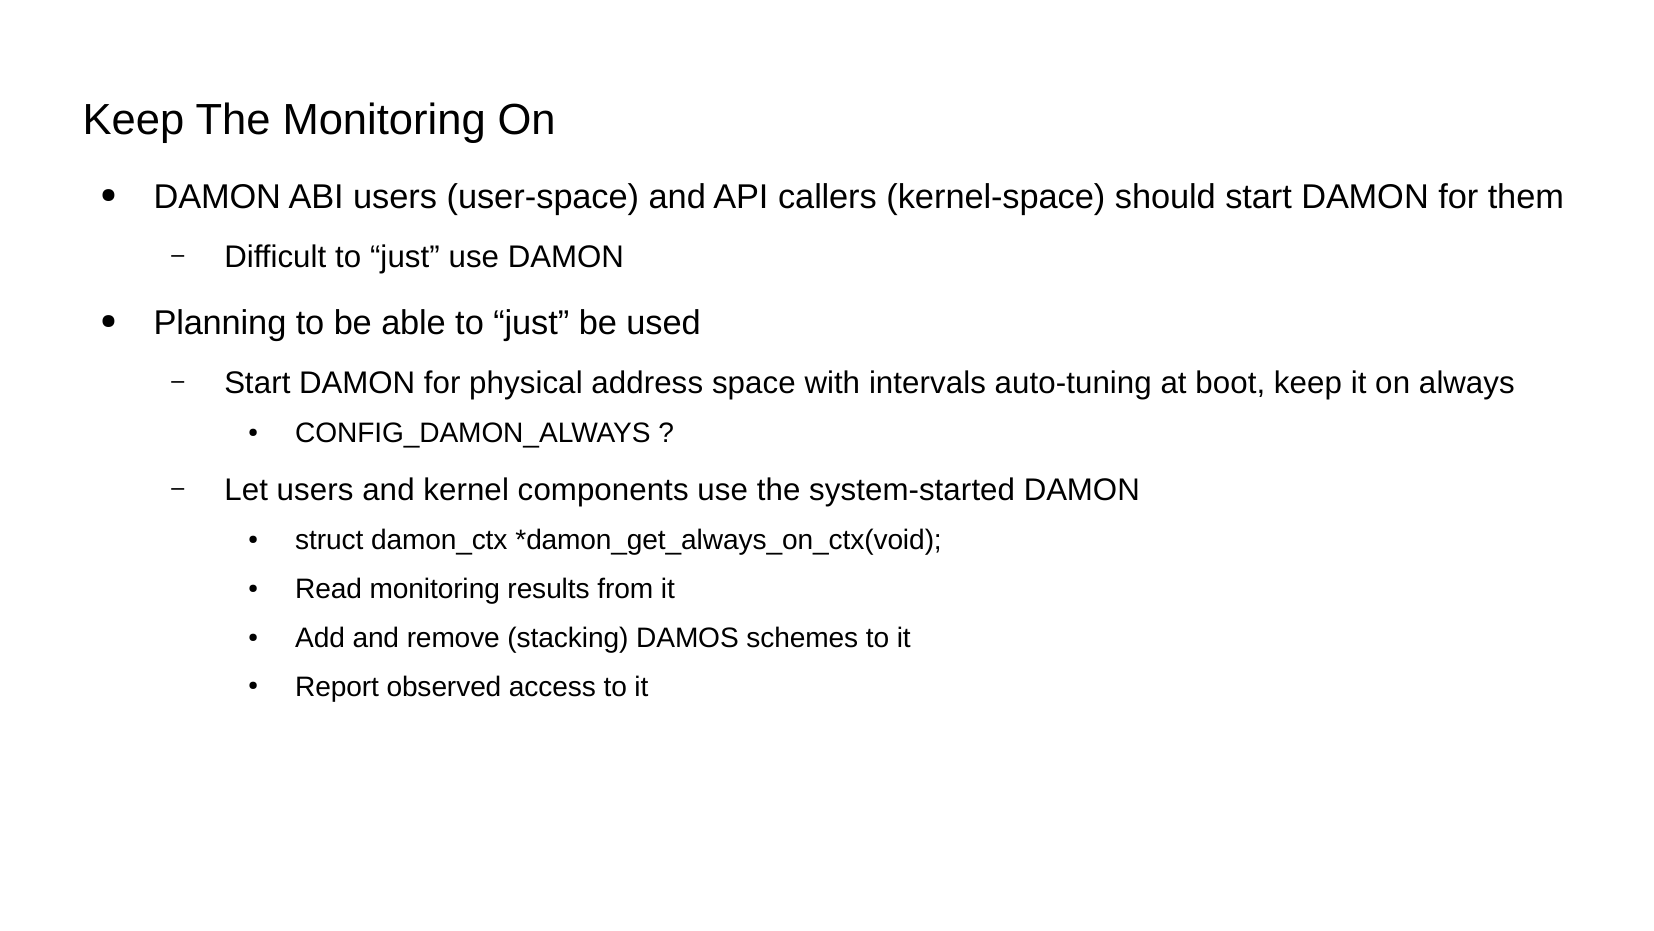

# Keep The Monitoring On
DAMON ABI users (user-space) and API callers (kernel-space) should start DAMON for them
Difficult to “just” use DAMON
Planning to be able to “just” be used
Start DAMON for physical address space with intervals auto-tuning at boot, keep it on always
CONFIG_DAMON_ALWAYS ?
Let users and kernel components use the system-started DAMON
struct damon_ctx *damon_get_always_on_ctx(void);
Read monitoring results from it
Add and remove (stacking) DAMOS schemes to it
Report observed access to it